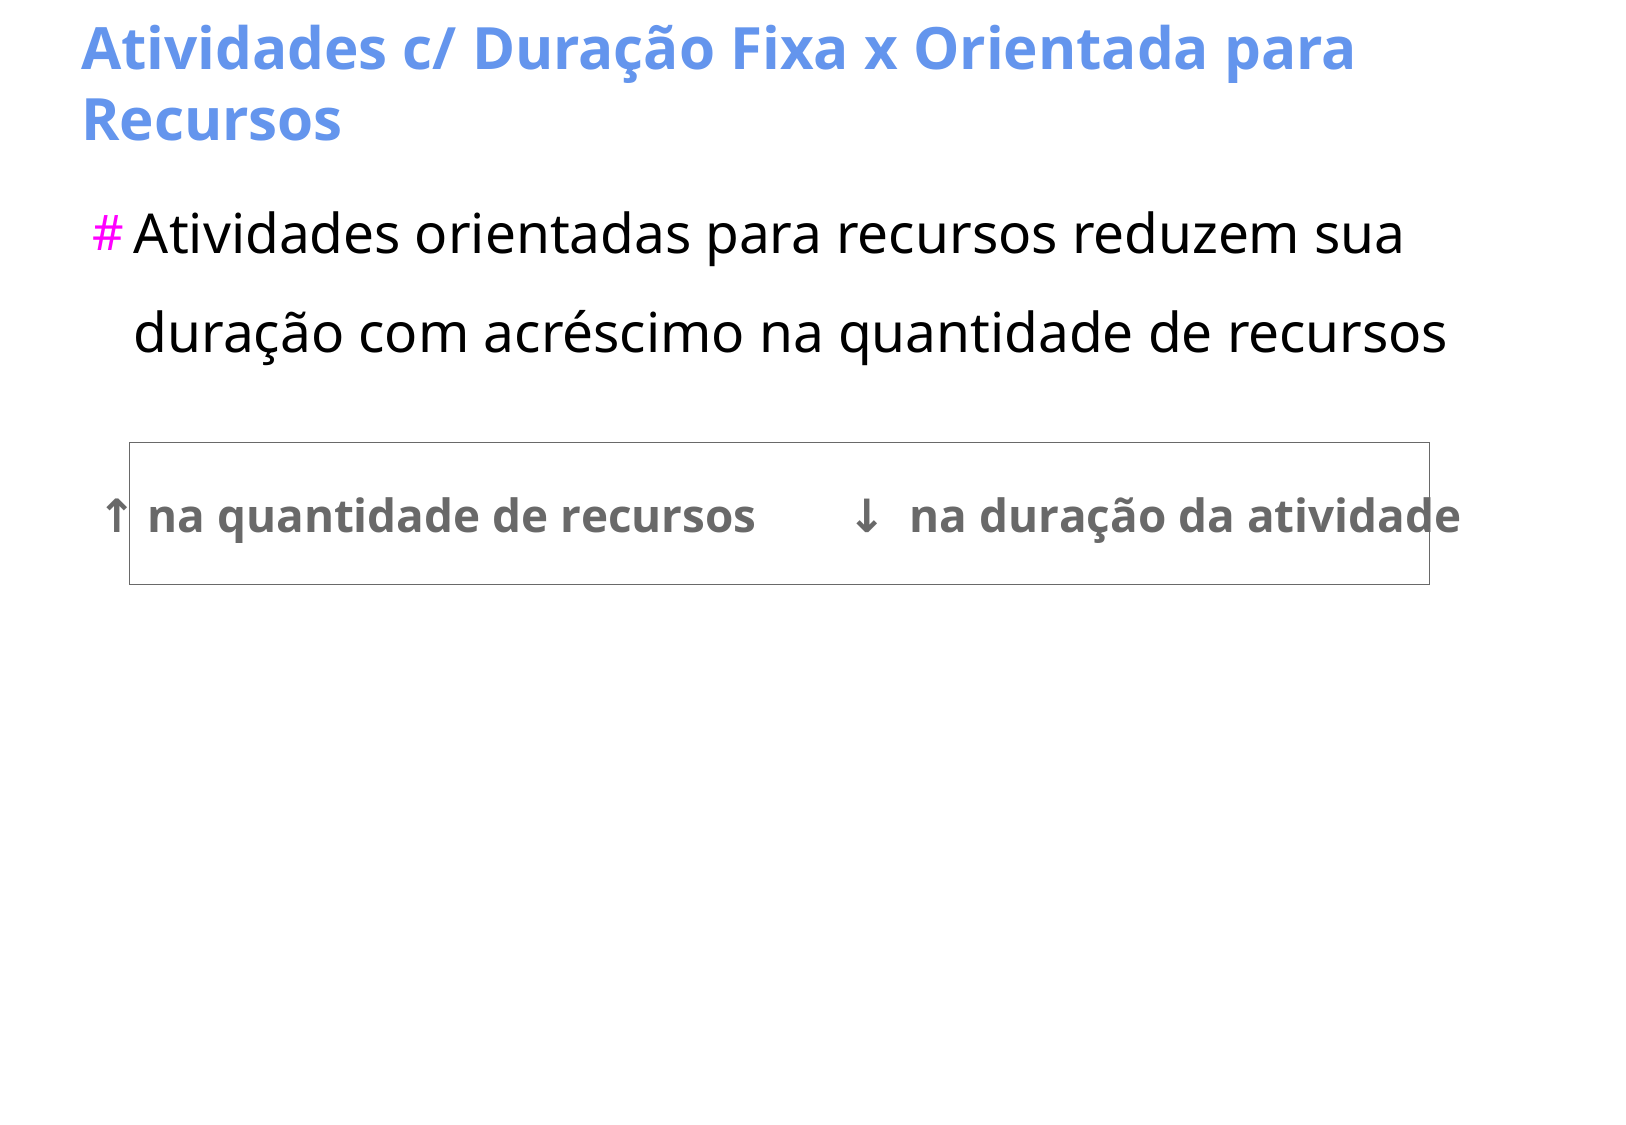

# Atividades c/ Duração Fixa x Orientada para Recursos
Atividades orientadas para recursos reduzem sua duração com acréscimo na quantidade de recursos
↑ na quantidade de recursos	↓ na duração da atividade